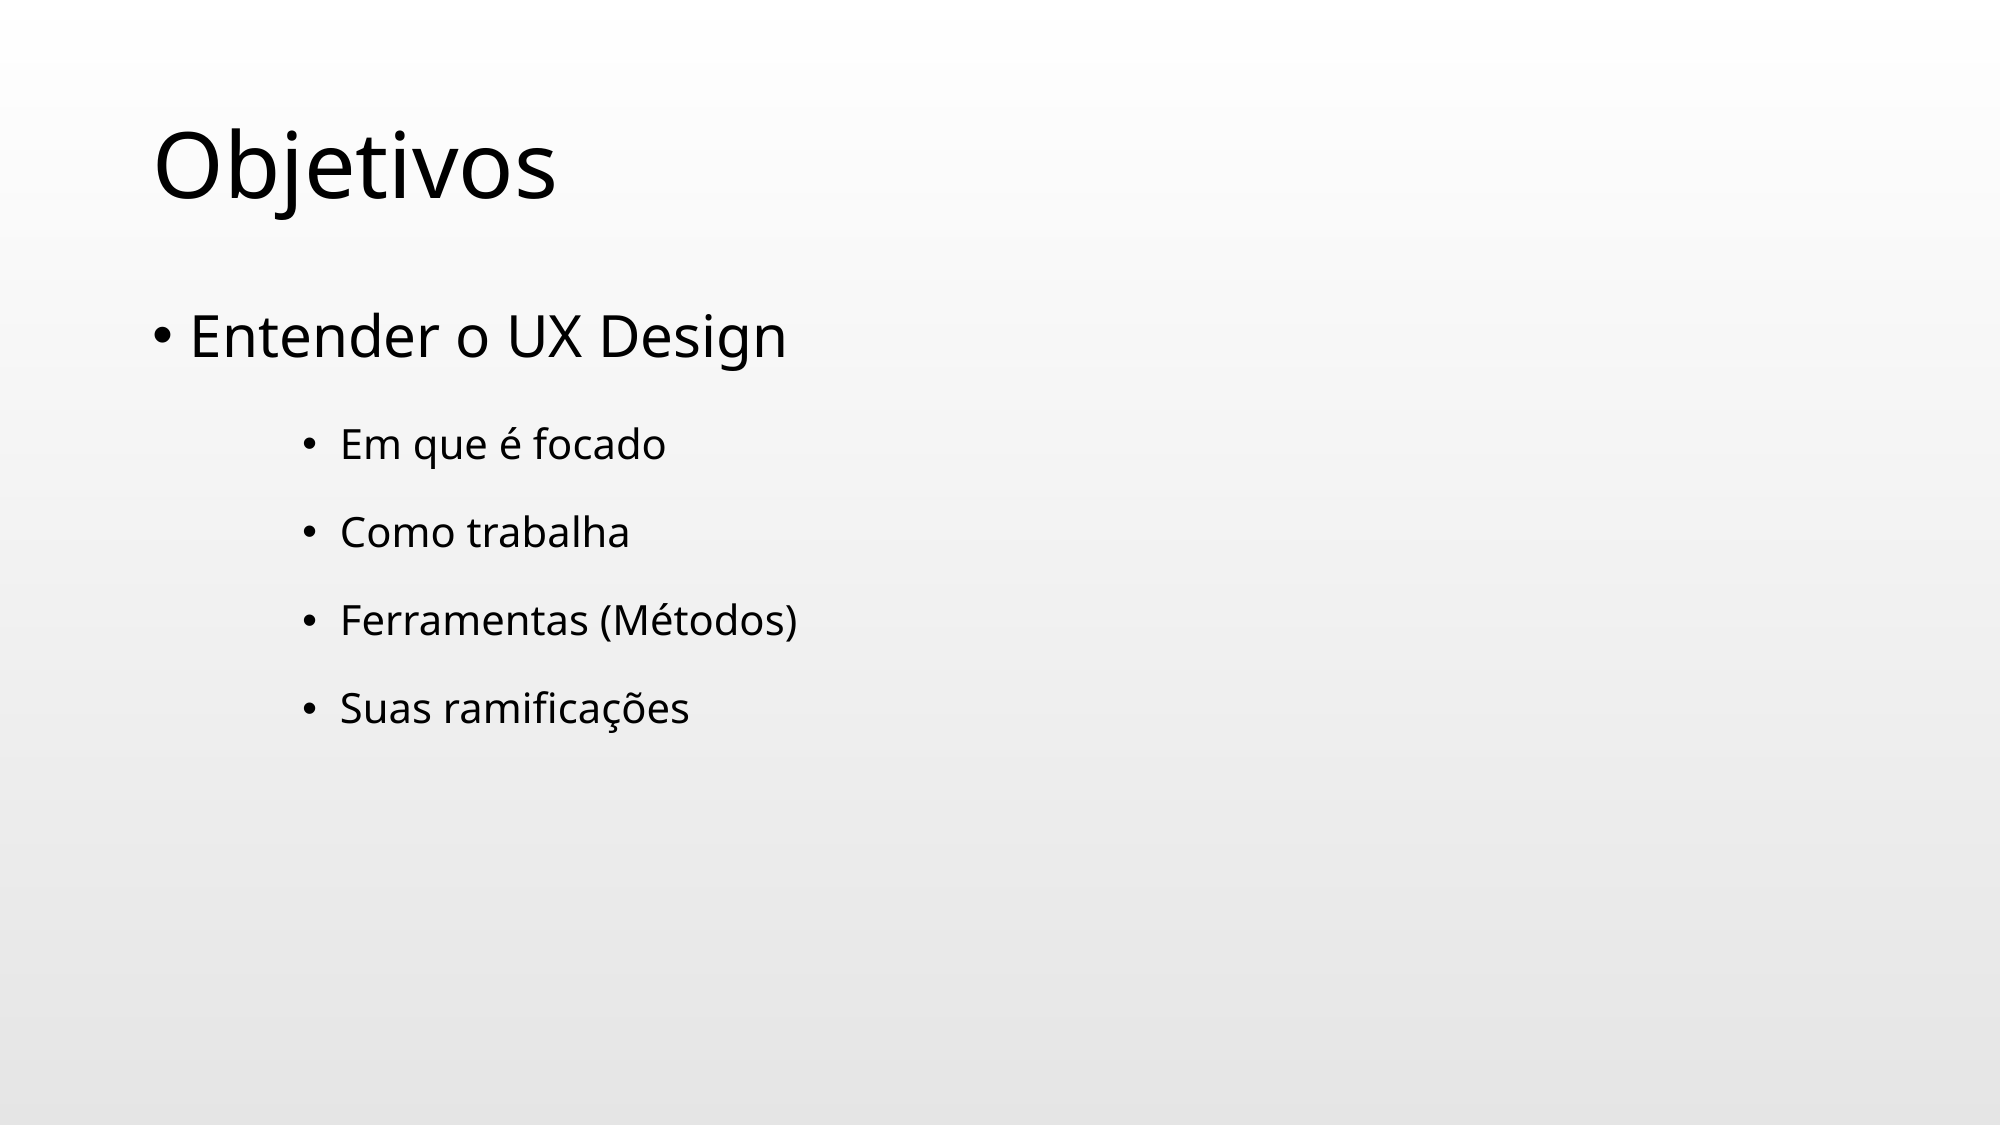

# Objetivos
Entender o UX Design
Em que é focado
Como trabalha
Ferramentas (Métodos)
Suas ramificações